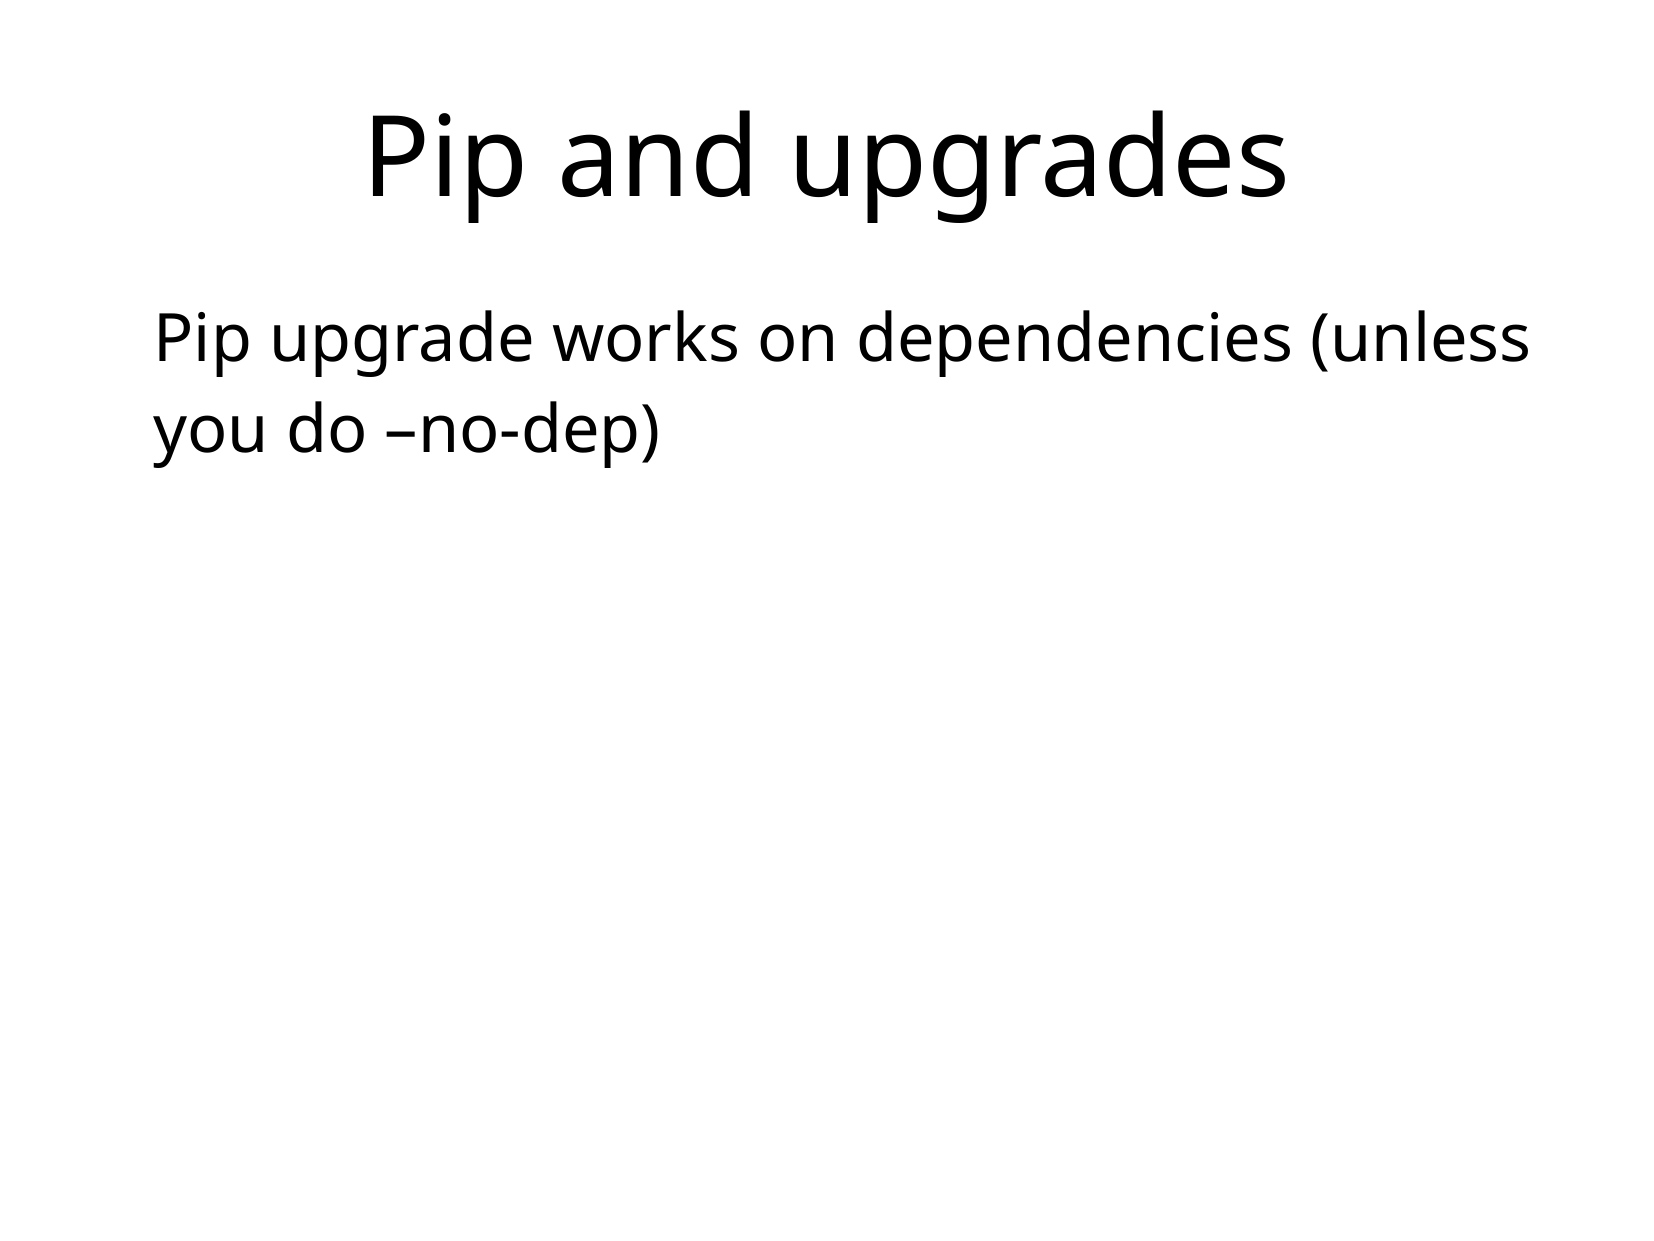

# Pip and upgrades
Pip upgrade works on dependencies (unless you do –no-dep)